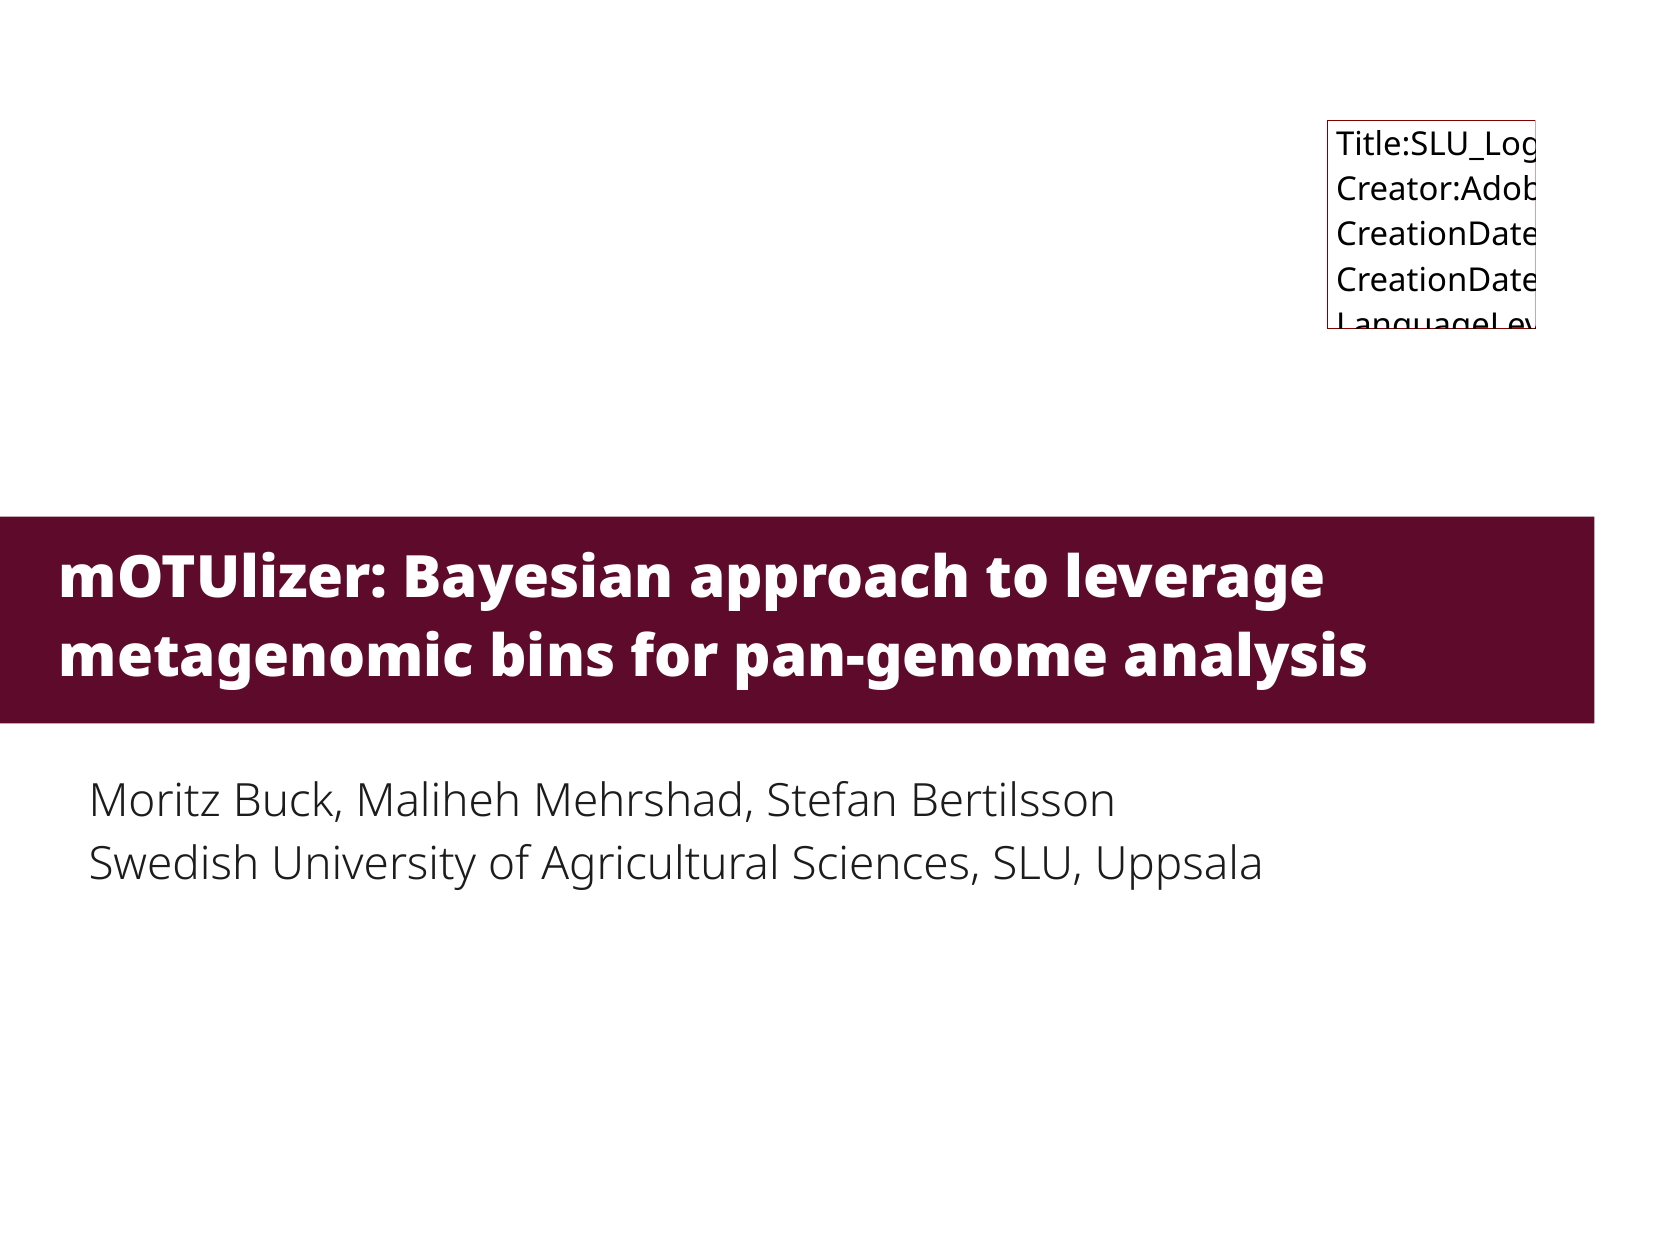

# mOTUlizer: Bayesian approach to leverage metagenomic bins for pan-genome analysis
Moritz Buck, Maliheh Mehrshad, Stefan Bertilsson
Swedish University of Agricultural Sciences, SLU, Uppsala